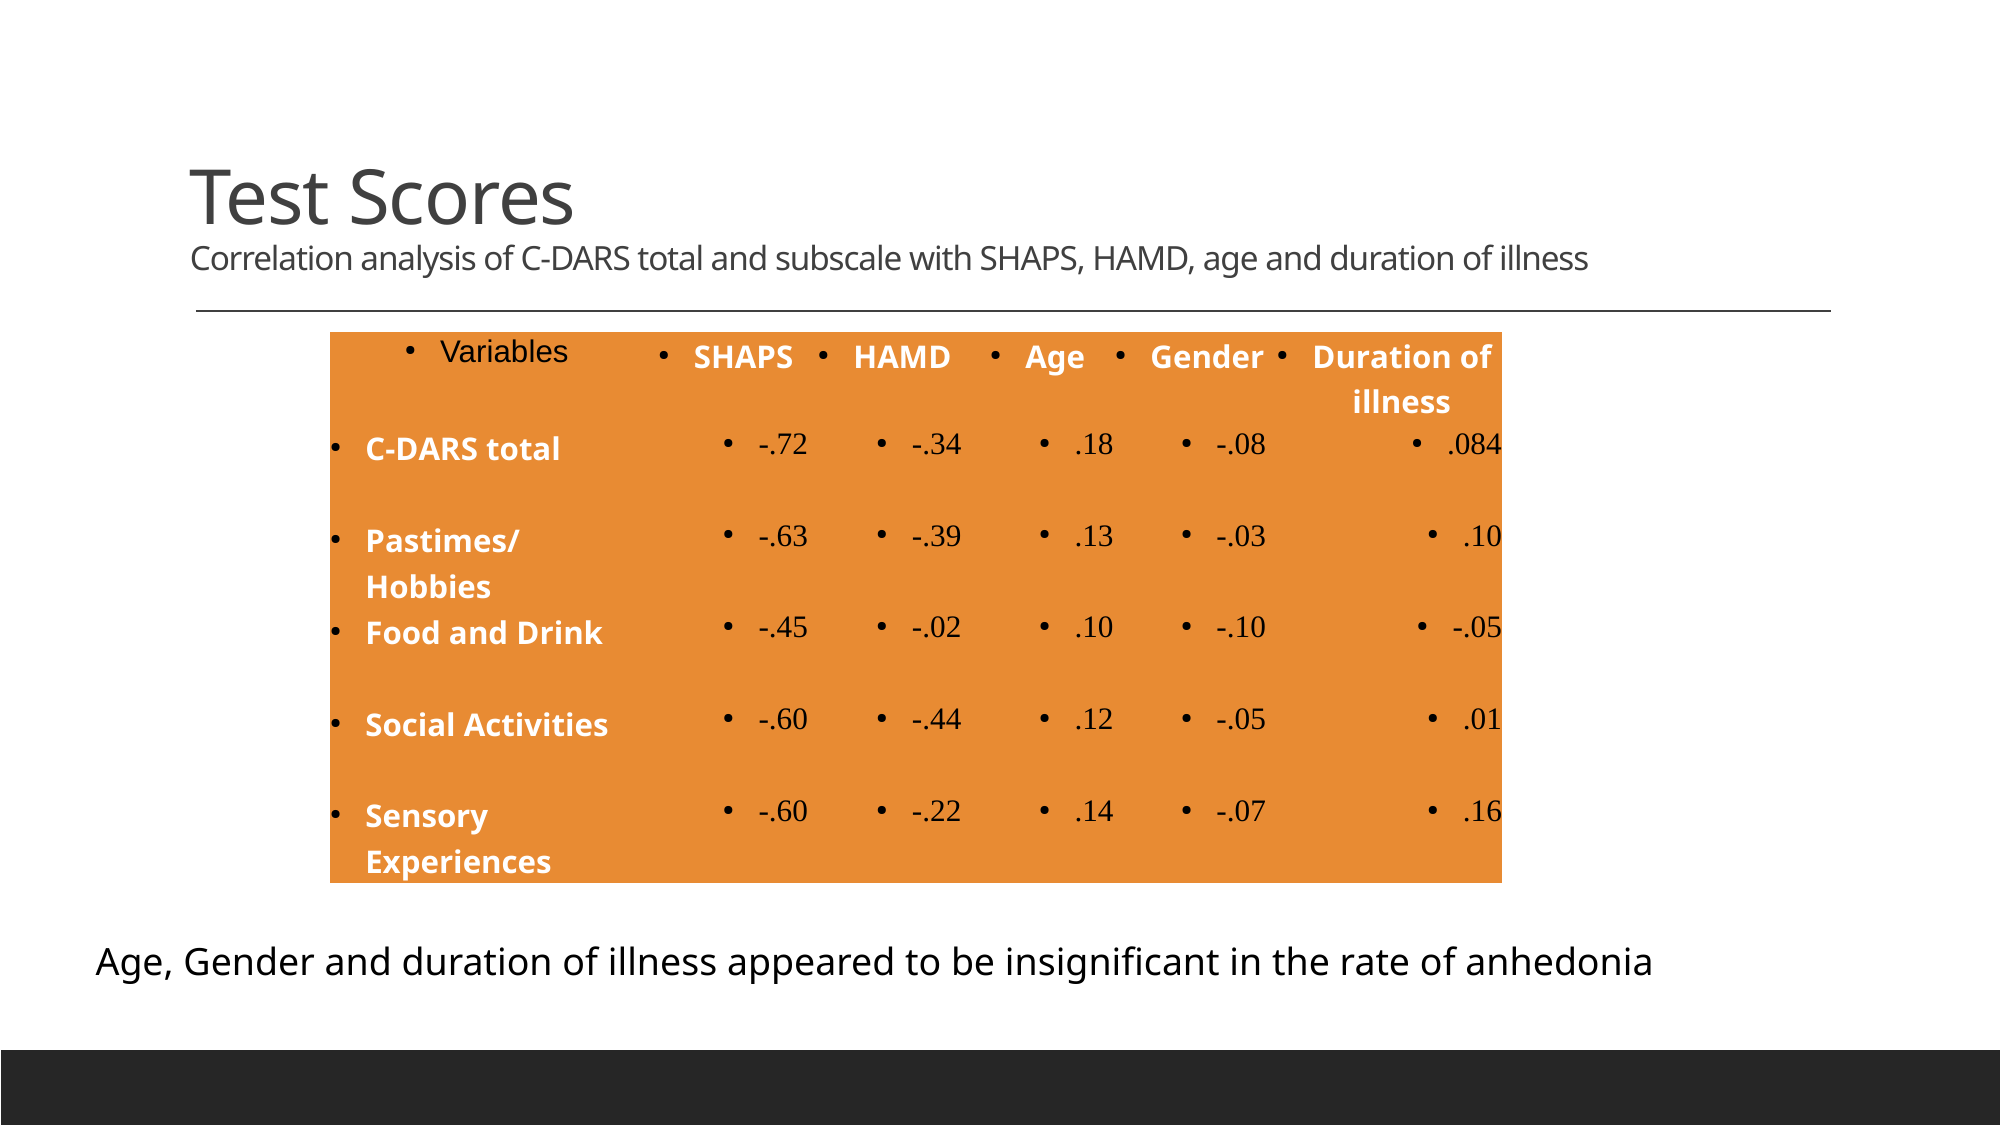

# Test Scores Correlation analysis of C-DARS total and subscale with SHAPS, HAMD, age and duration of illness
| Variables | SHAPS | HAMD | Age | Gender | Duration of illness |
| --- | --- | --- | --- | --- | --- |
| C-DARS total | -.72 | -.34 | .18 | -.08 | .084 |
| Pastimes/Hobbies | -.63 | -.39 | .13 | -.03 | .10 |
| Food and Drink | -.45 | -.02 | .10 | -.10 | -.05 |
| Social Activities | -.60 | -.44 | .12 | -.05 | .01 |
| Sensory Experiences | -.60 | -.22 | .14 | -.07 | .16 |
Age, Gender and duration of illness appeared to be insignificant in the rate of anhedonia